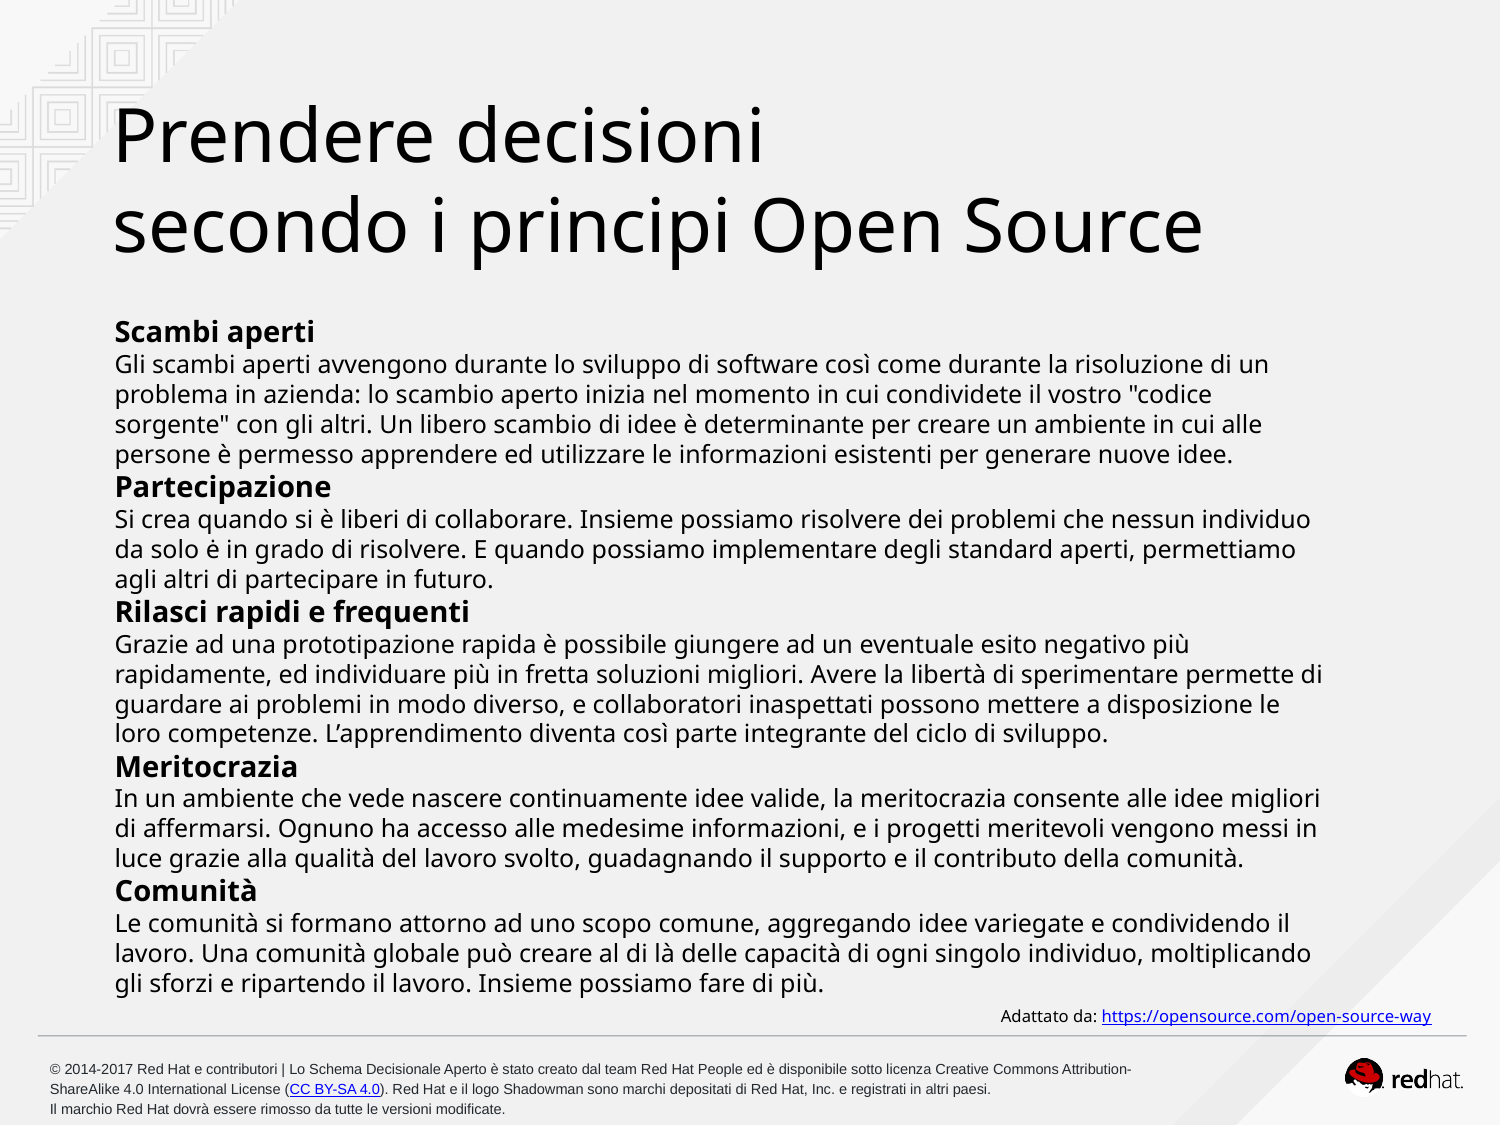

Prendere decisioni
secondo i principi Open Source
Scambi aperti
Gli scambi aperti avvengono durante lo sviluppo di software così come durante la risoluzione di un problema in azienda: lo scambio aperto inizia nel momento in cui condividete il vostro "codice sorgente" con gli altri. Un libero scambio di idee è determinante per creare un ambiente in cui alle persone è permesso apprendere ed utilizzare le informazioni esistenti per generare nuove idee.
Partecipazione
Si crea quando si è liberi di collaborare. Insieme possiamo risolvere dei problemi che nessun individuo da solo ė in grado di risolvere. E quando possiamo implementare degli standard aperti, permettiamo agli altri di partecipare in futuro.
Rilasci rapidi e frequenti
Grazie ad una prototipazione rapida è possibile giungere ad un eventuale esito negativo più rapidamente, ed individuare più in fretta soluzioni migliori. Avere la libertà di sperimentare permette di guardare ai problemi in modo diverso, e collaboratori inaspettati possono mettere a disposizione le loro competenze. L’apprendimento diventa così parte integrante del ciclo di sviluppo.
Meritocrazia
In un ambiente che vede nascere continuamente idee valide, la meritocrazia consente alle idee migliori di affermarsi. Ognuno ha accesso alle medesime informazioni, e i progetti meritevoli vengono messi in luce grazie alla qualità del lavoro svolto, guadagnando il supporto e il contributo della comunità.
Comunità
Le comunità si formano attorno ad uno scopo comune, aggregando idee variegate e condividendo il lavoro. Una comunità globale può creare al di là delle capacità di ogni singolo individuo, moltiplicando gli sforzi e ripartendo il lavoro. Insieme possiamo fare di più.
Adattato da: https://opensource.com/open-source-way